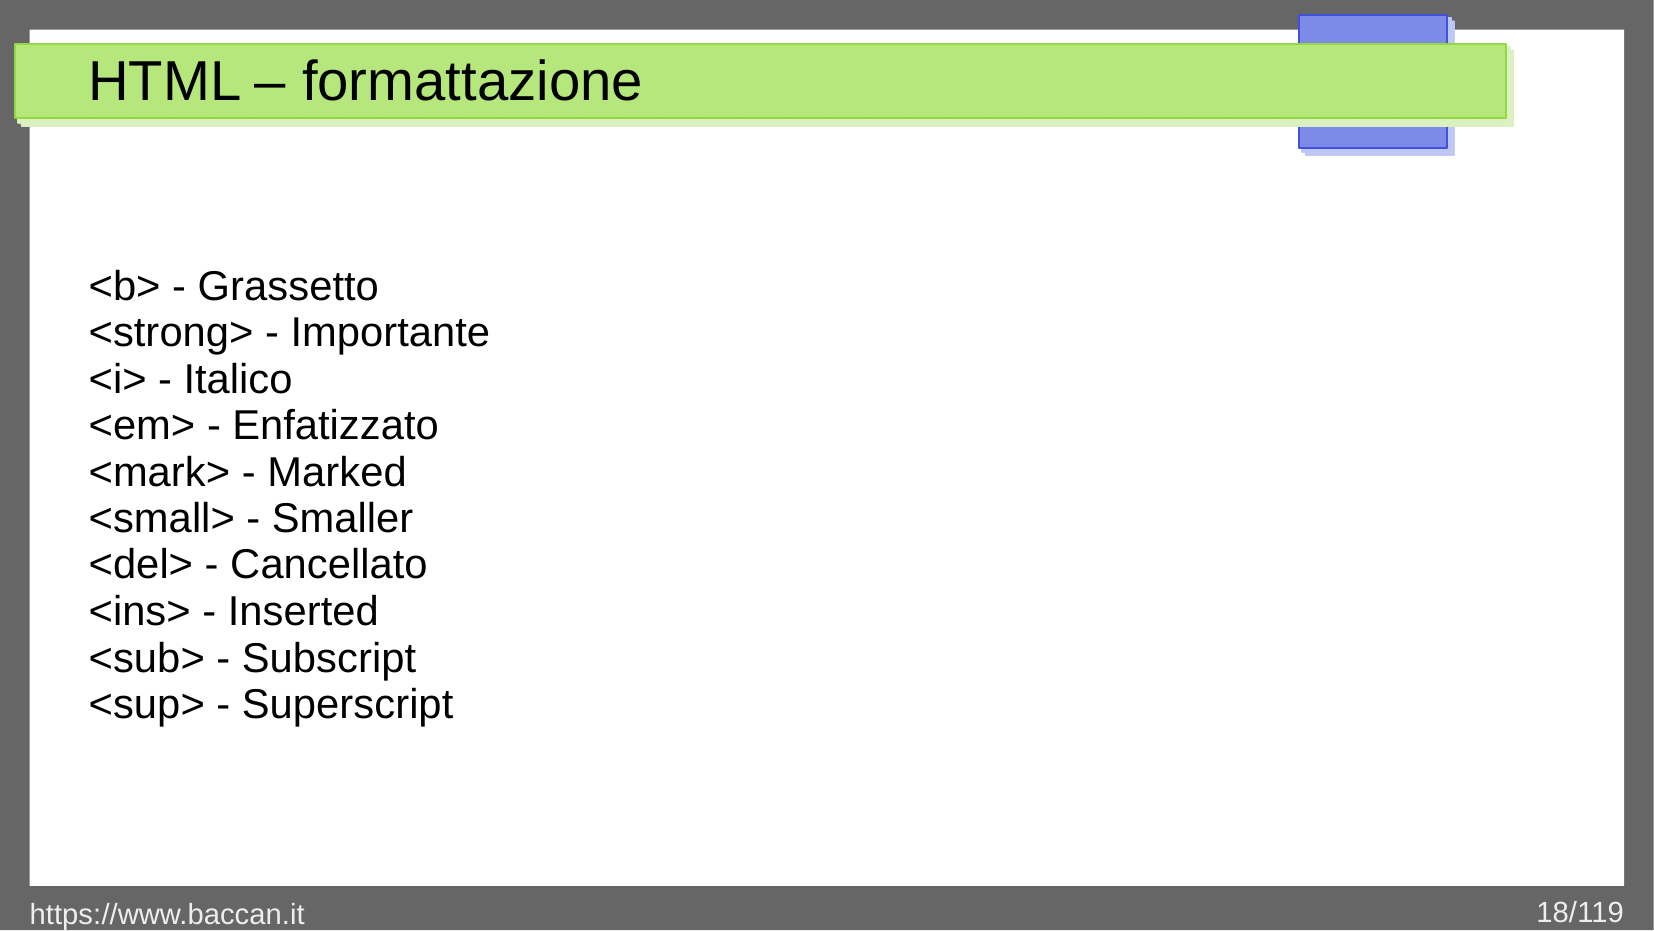

# HTML – formattazione
<b> - Grassetto
<strong> - Importante
<i> - Italico
<em> - Enfatizzato
<mark> - Marked
<small> - Smaller
<del> - Cancellato
<ins> - Inserted
<sub> - Subscript
<sup> - Superscript
18
https://www.baccan.it